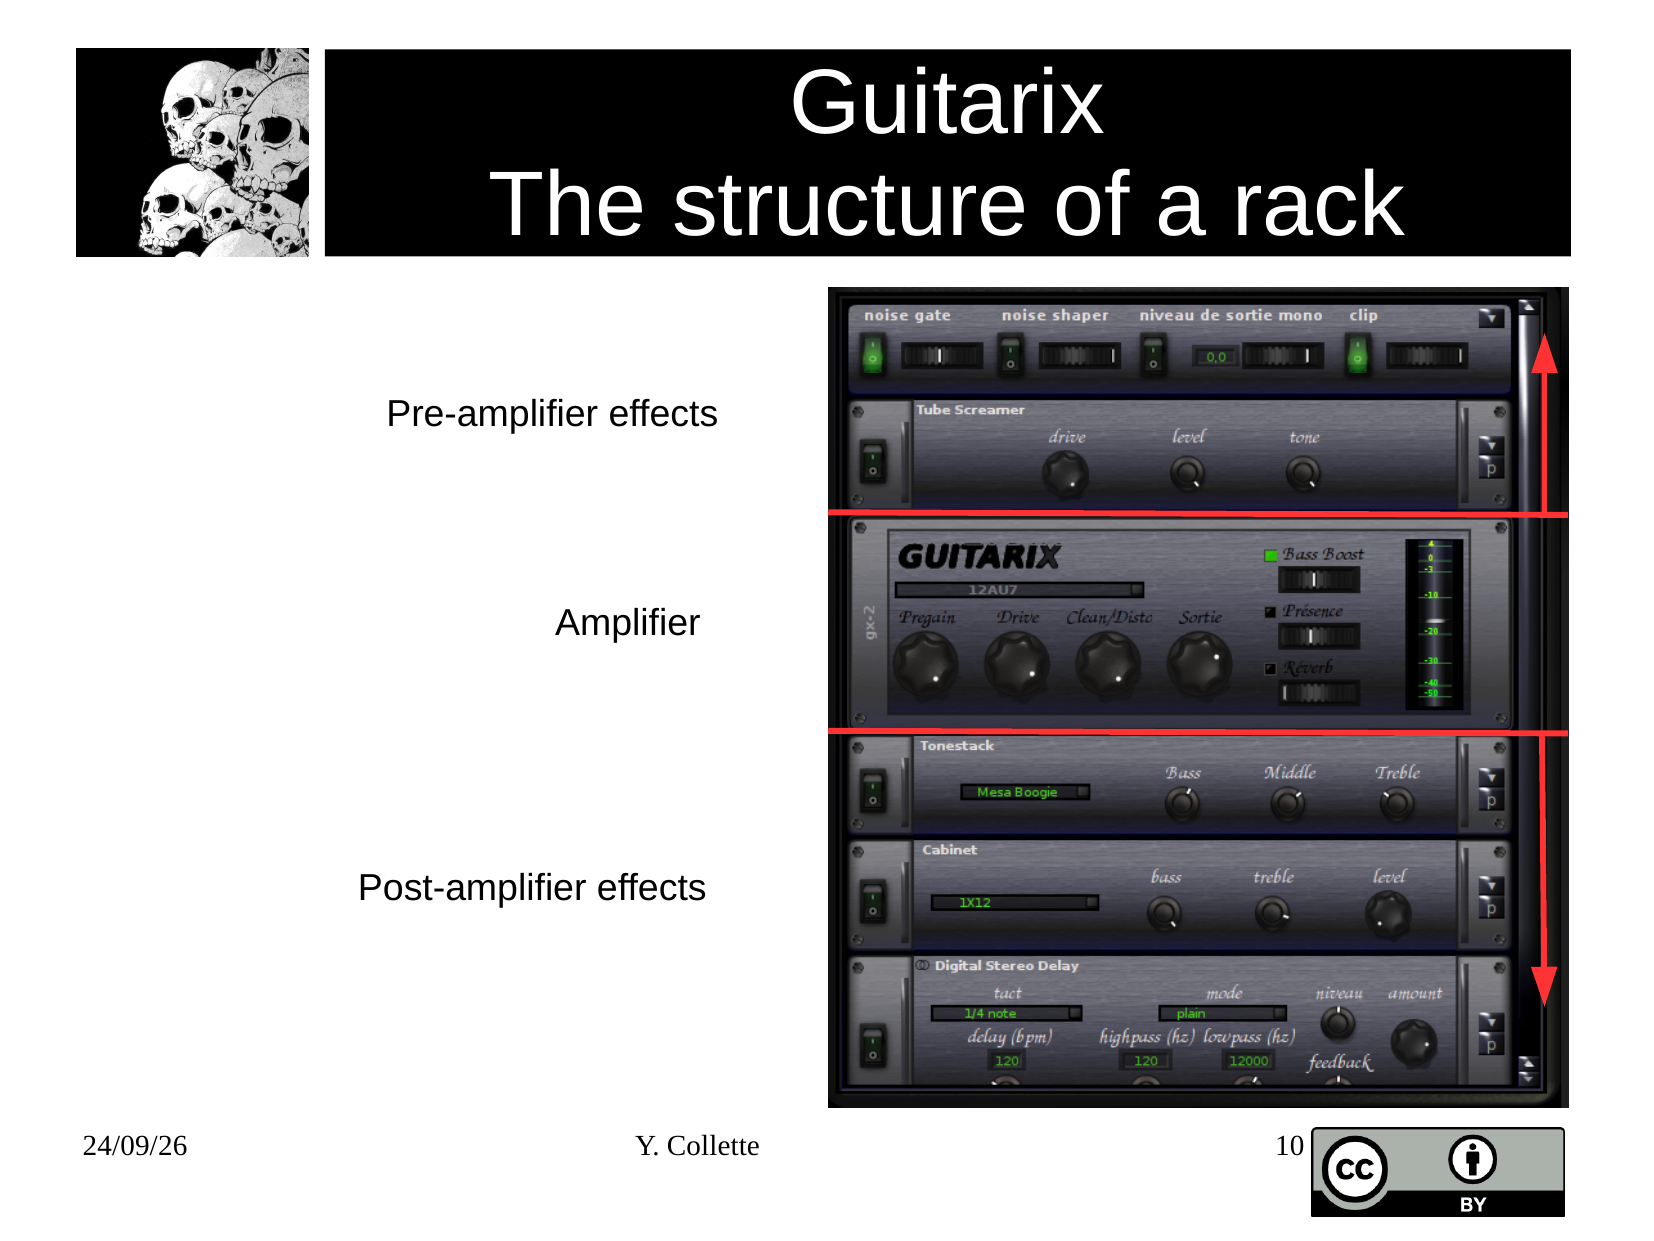

# Guitarix
The structure of a rack
Pre-amplifier effects
Amplifier
Post-amplifier effects
Y. Collette
10